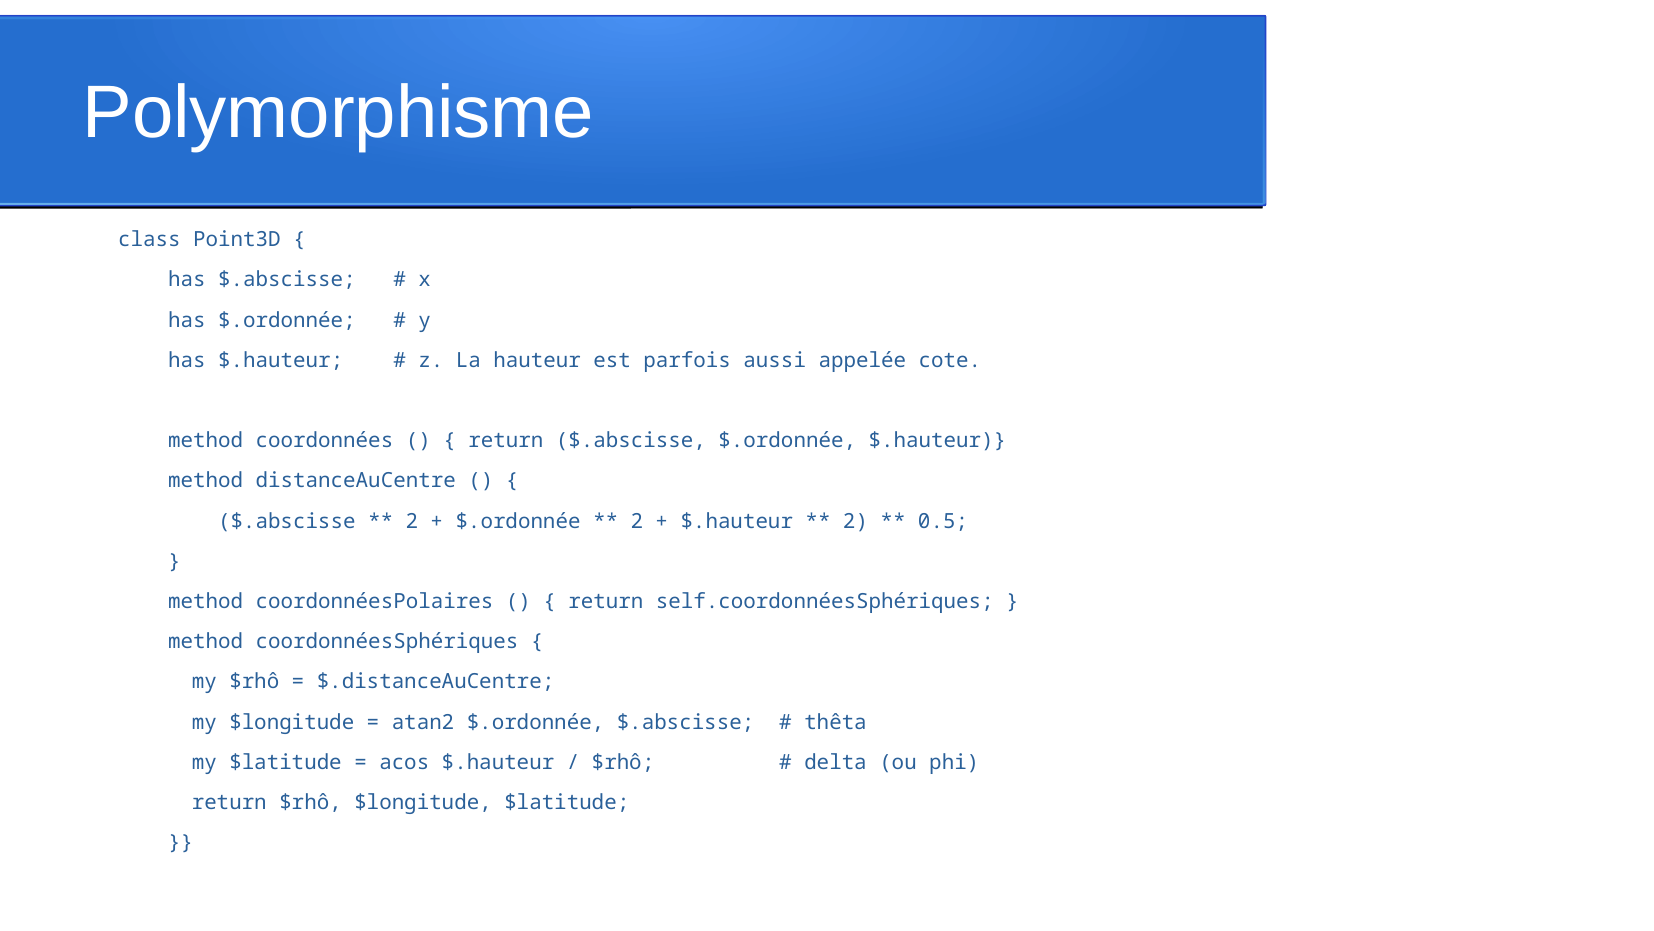

# Polymorphisme
class Point3D {
 has $.abscisse; # x
 has $.ordonnée; # y
 has $.hauteur; # z. La hauteur est parfois aussi appelée cote.
 method coordonnées () { return ($.abscisse, $.ordonnée, $.hauteur)}
 method distanceAuCentre () {
 ($.abscisse ** 2 + $.ordonnée ** 2 + $.hauteur ** 2) ** 0.5;
 }
 method coordonnéesPolaires () { return self.coordonnéesSphériques; }
 method coordonnéesSphériques {
 	my $rhô = $.distanceAuCentre;
 	my $longitude = atan2 $.ordonnée, $.abscisse; # thêta
 	my $latitude = acos $.hauteur / $rhô; # delta (ou phi)
 	return $rhô, $longitude, $latitude;
 }}